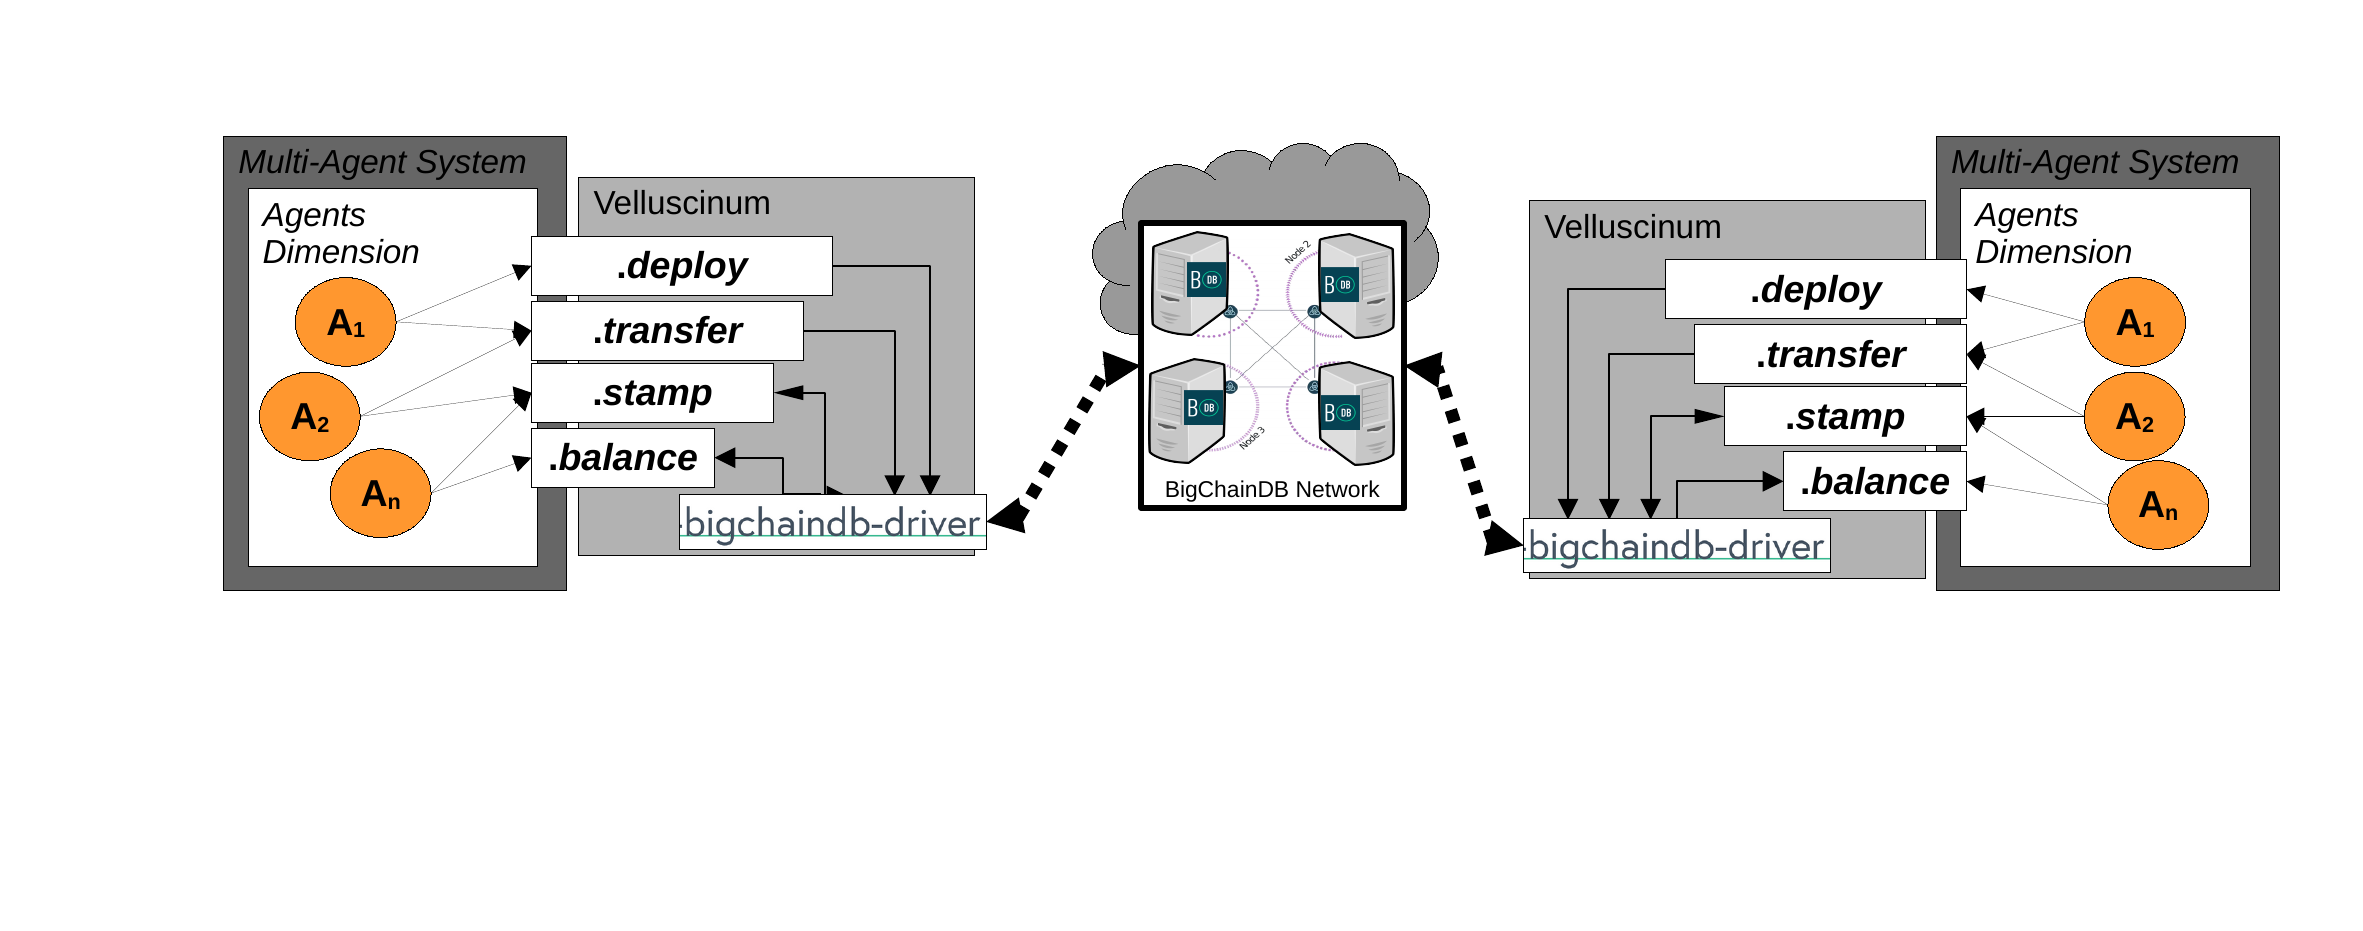

Multi-Agent System
Multi-Agent System
Velluscinum
Agents Dimension
Agents Dimension
Velluscinum
BigChainDB Network
.deploy
.deploy
A1
A1
.transfer
.transfer
.stamp
A2
A2
.stamp
.balance
An
.balance
An